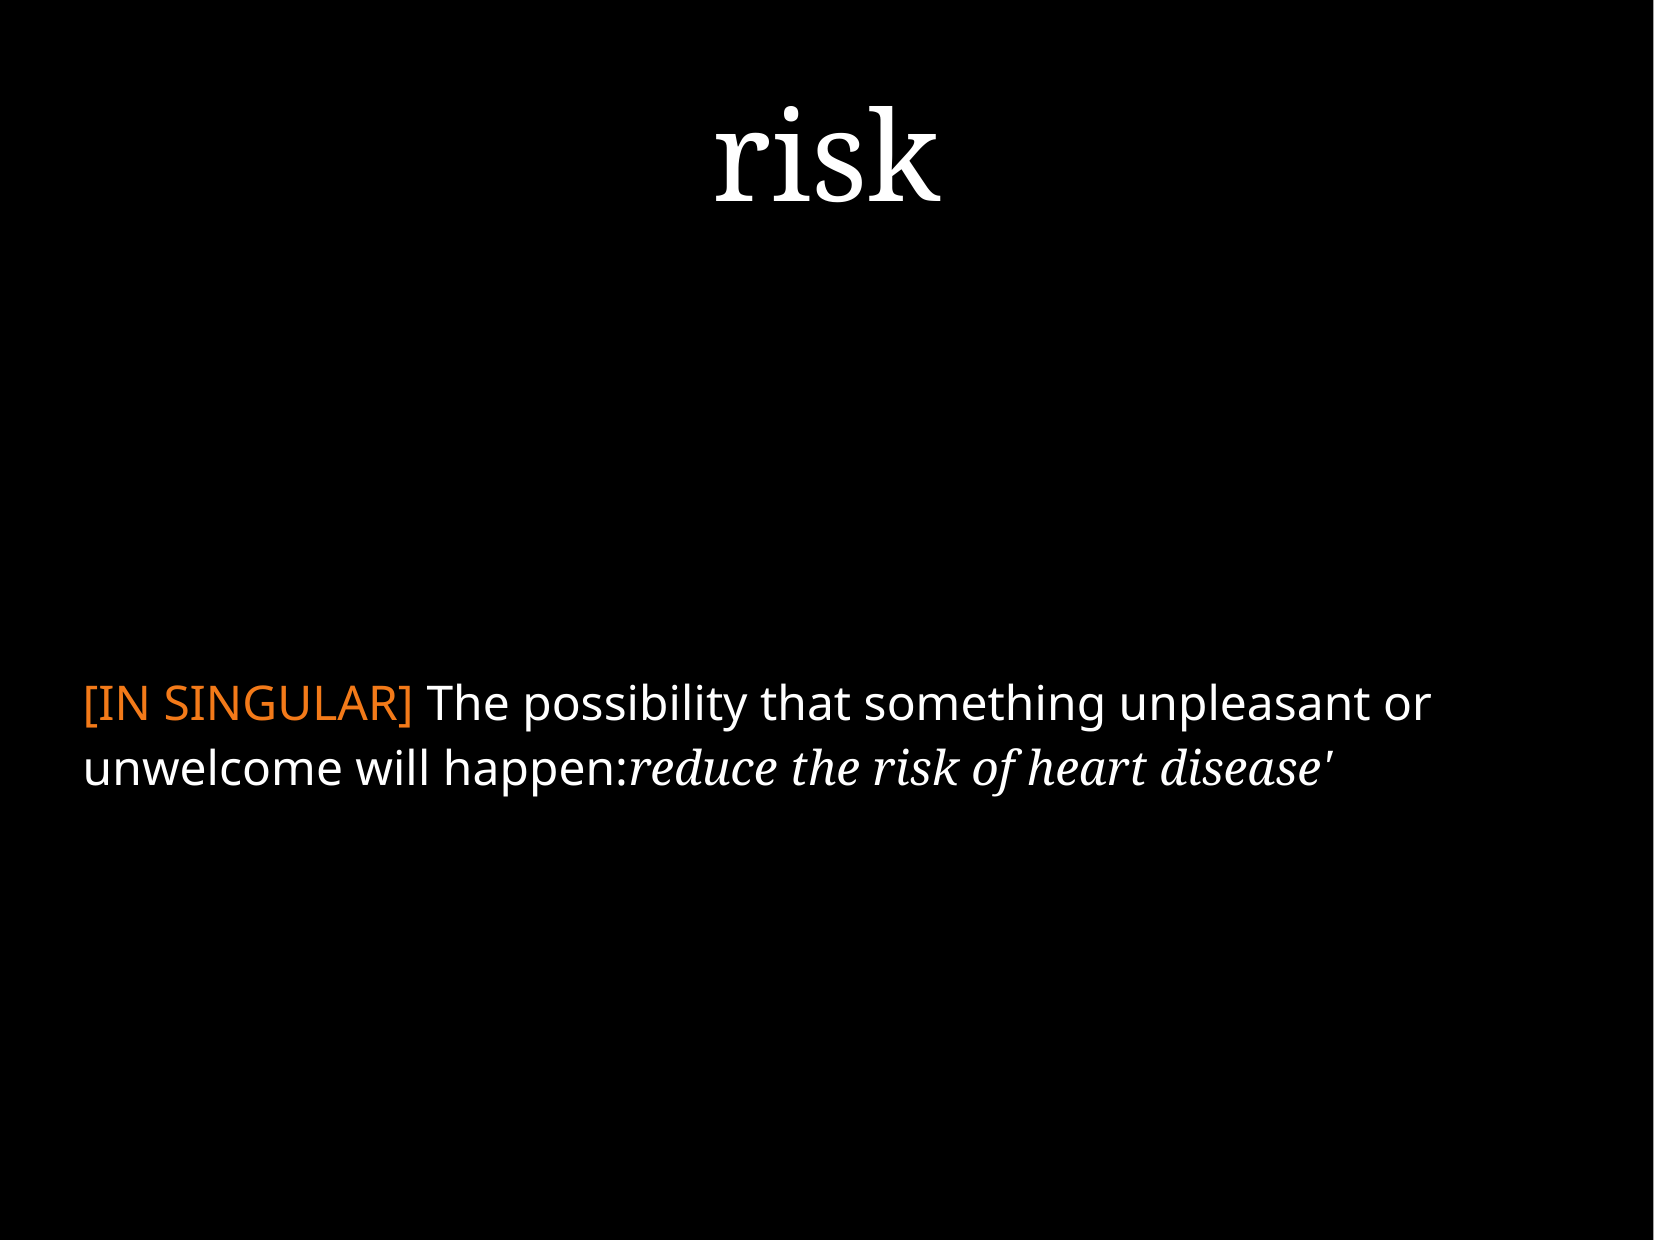

# risk
[IN SINGULAR] The possibility that something unpleasant or unwelcome will happen:reduce the risk of heart disease'